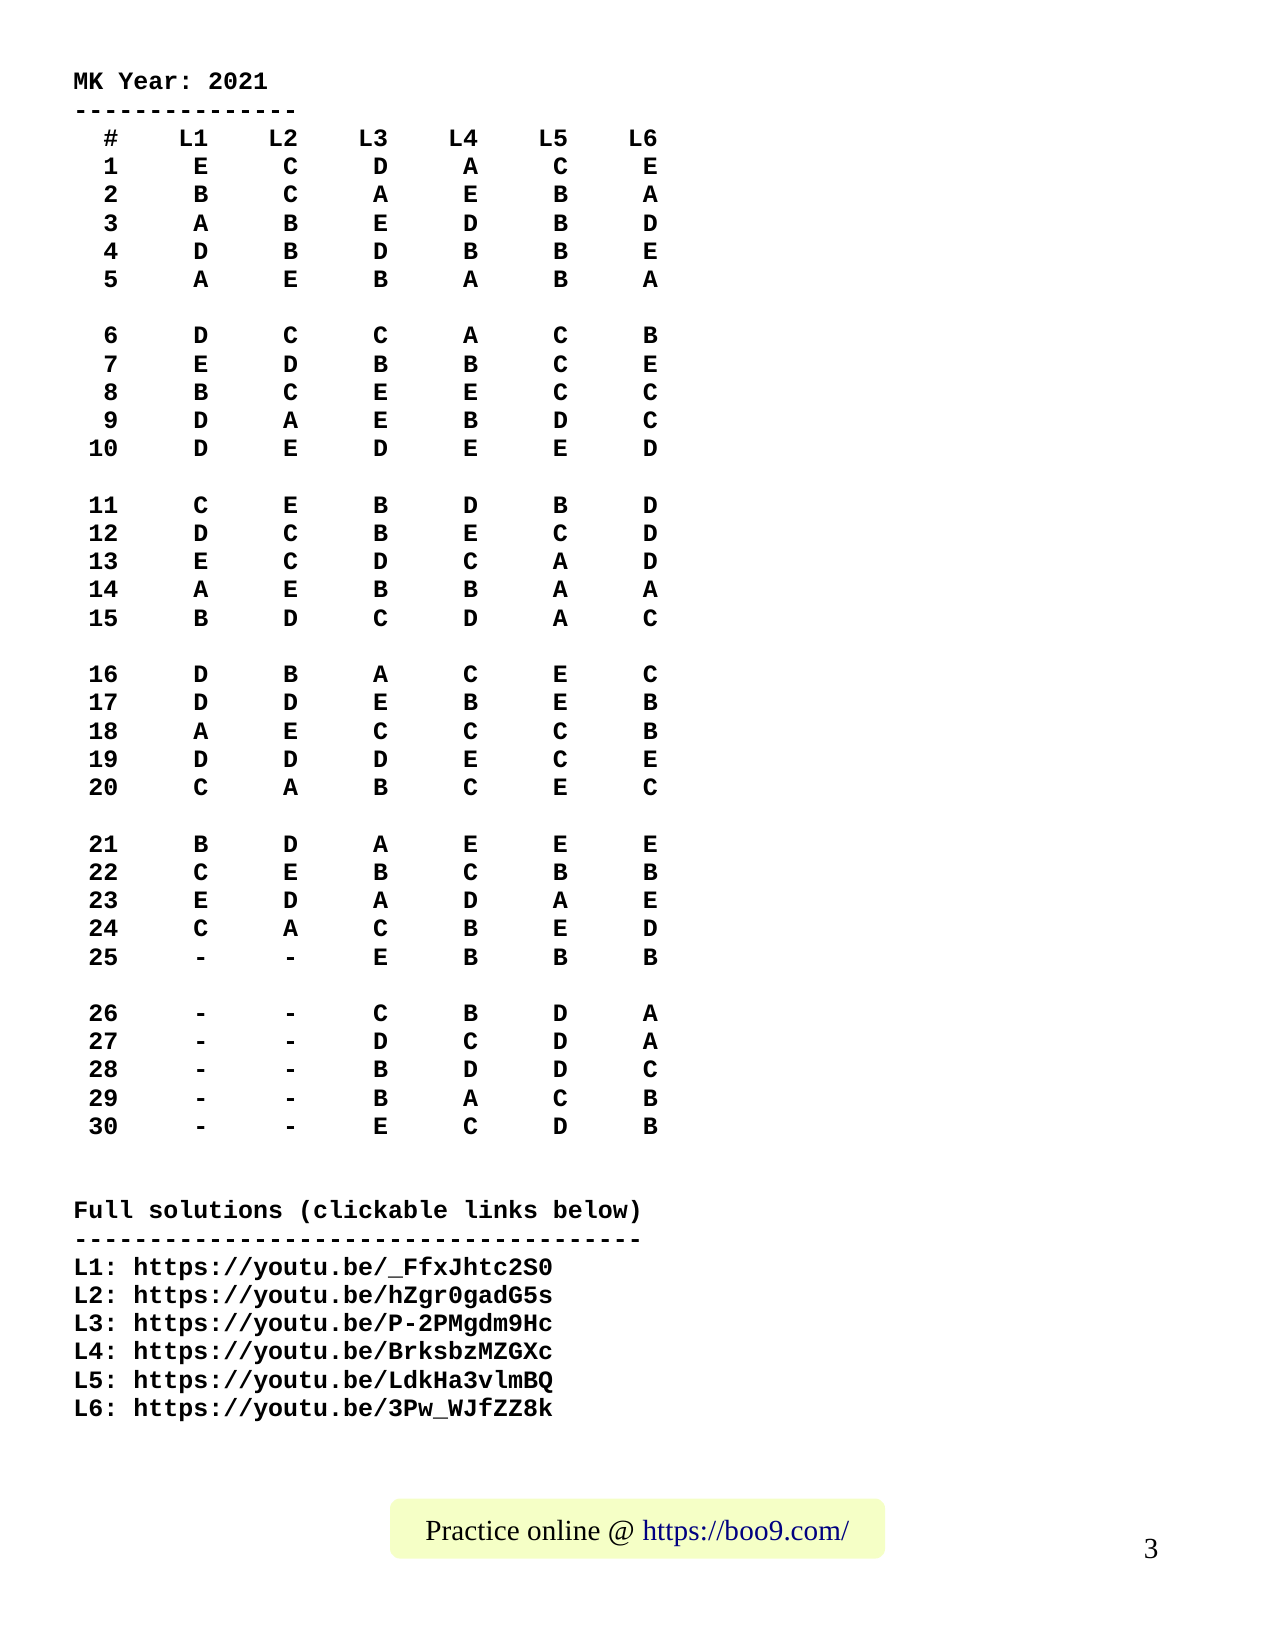

MK Year: 2021
---------------
 # L1 L2 L3 L4 L5 L6
 1 E C D A C E
 2 B C A E B A
 3 A B E D B D
 4 D B D B B E
 5 A E B A B A
 6 D C C A C B
 7 E D B B C E
 8 B C E E C C
 9 D A E B D C
 10 D E D E E D
 11 C E B D B D
 12 D C B E C D
 13 E C D C A D
 14 A E B B A A
 15 B D C D A C
 16 D B A C E C
 17 D D E B E B
 18 A E C C C B
 19 D D D E C E
 20 C A B C E C
 21 B D A E E E
 22 C E B C B B
 23 E D A D A E
 24 C A C B E D
 25 - - E B B B
 26 - - C B D A
 27 - - D C D A
 28 - - B D D C
 29 - - B A C B
 30 - - E C D B
Full solutions (clickable links below)
--------------------------------------
L1: https://youtu.be/_FfxJhtc2S0
L2: https://youtu.be/hZgr0gadG5s
L3: https://youtu.be/P-2PMgdm9Hc
L4: https://youtu.be/BrksbzMZGXc
L5: https://youtu.be/LdkHa3vlmBQ
L6: https://youtu.be/3Pw_WJfZZ8k
3